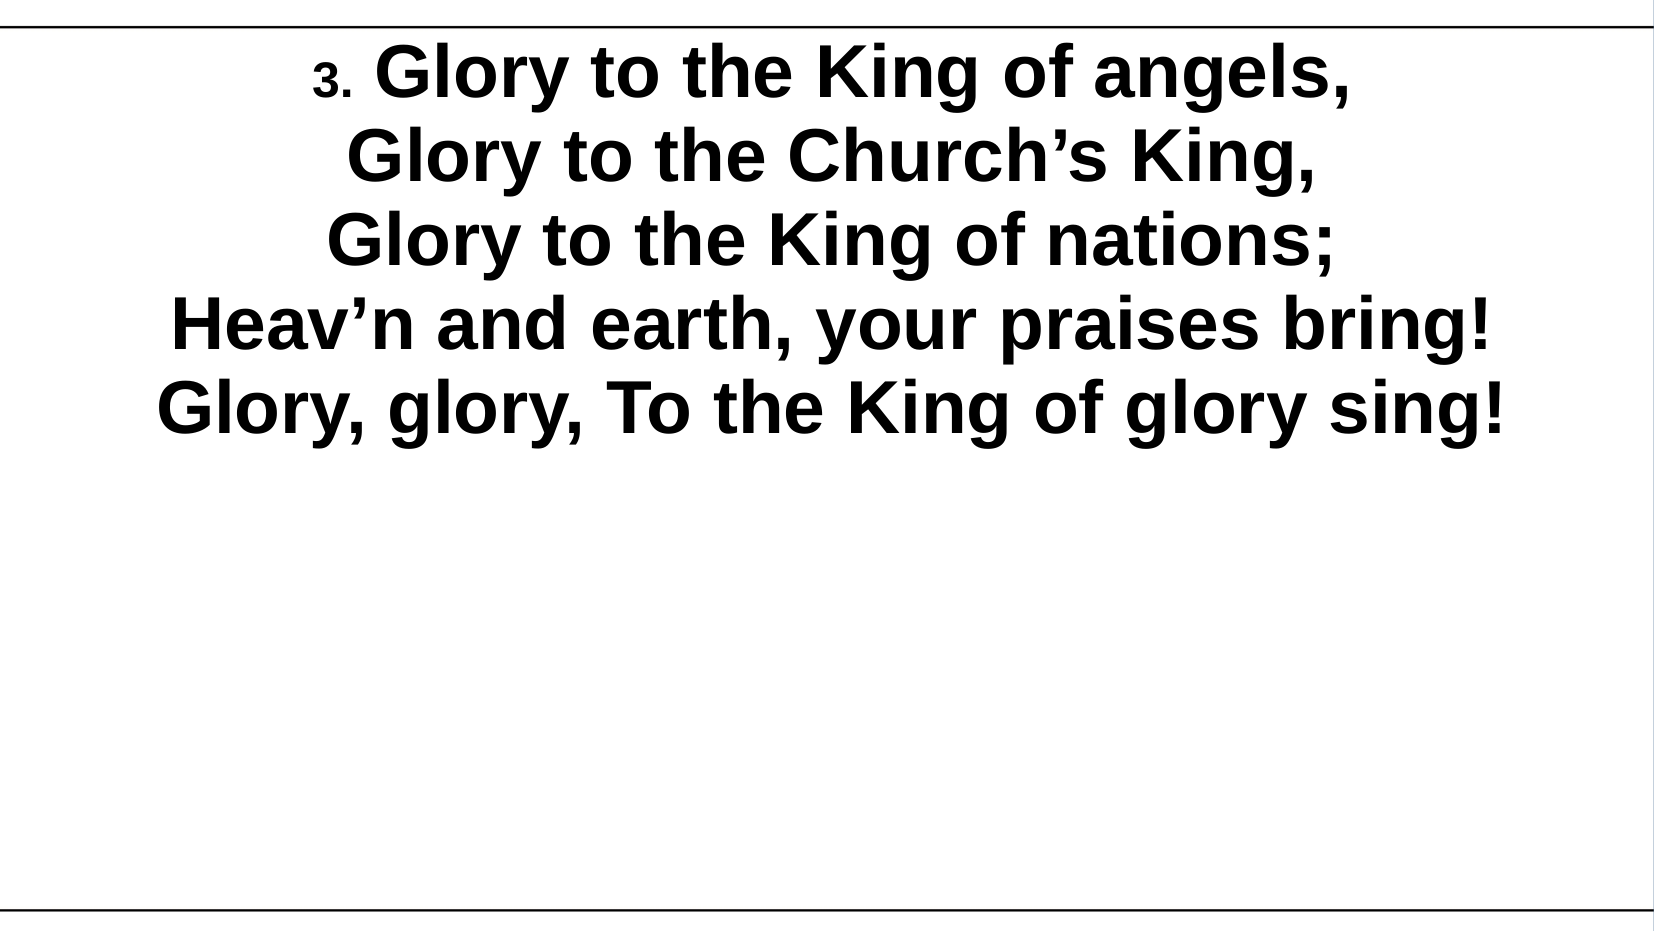

3. Glory to the King of angels,
Glory to the Church’s King,
Glory to the King of nations;
Heav’n and earth, your praises bring!
Glory, glory, To the King of glory sing!